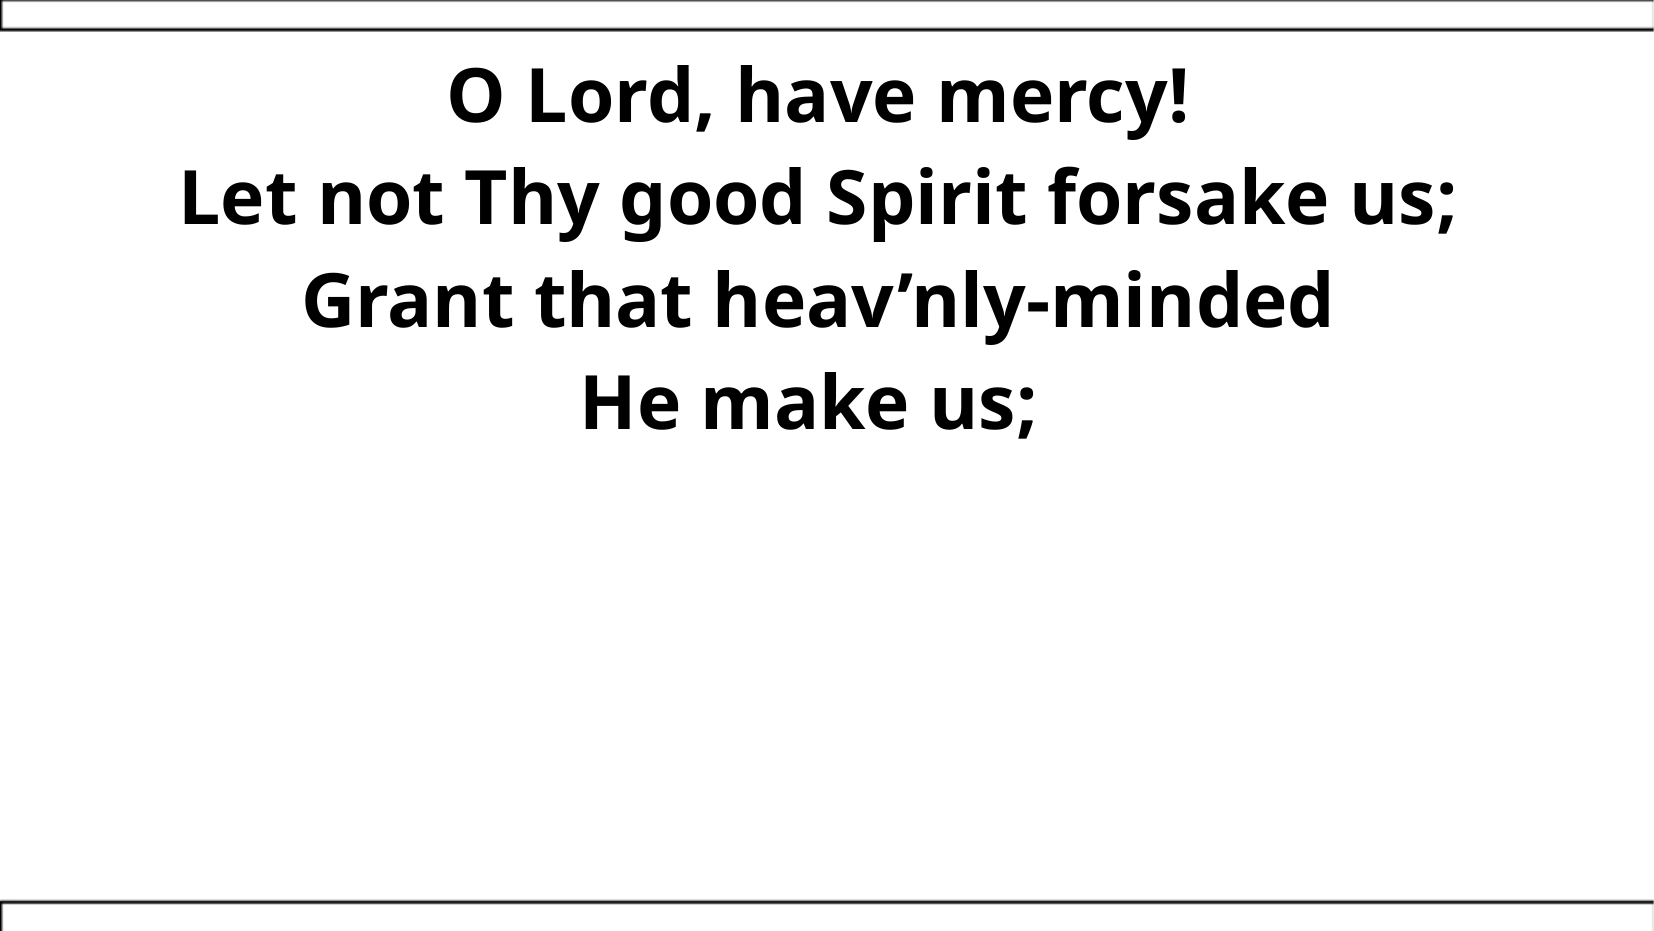

O Lord, have mercy!
Let not Thy good Spirit forsake us;
Grant that heav’nly-minded
He make us;